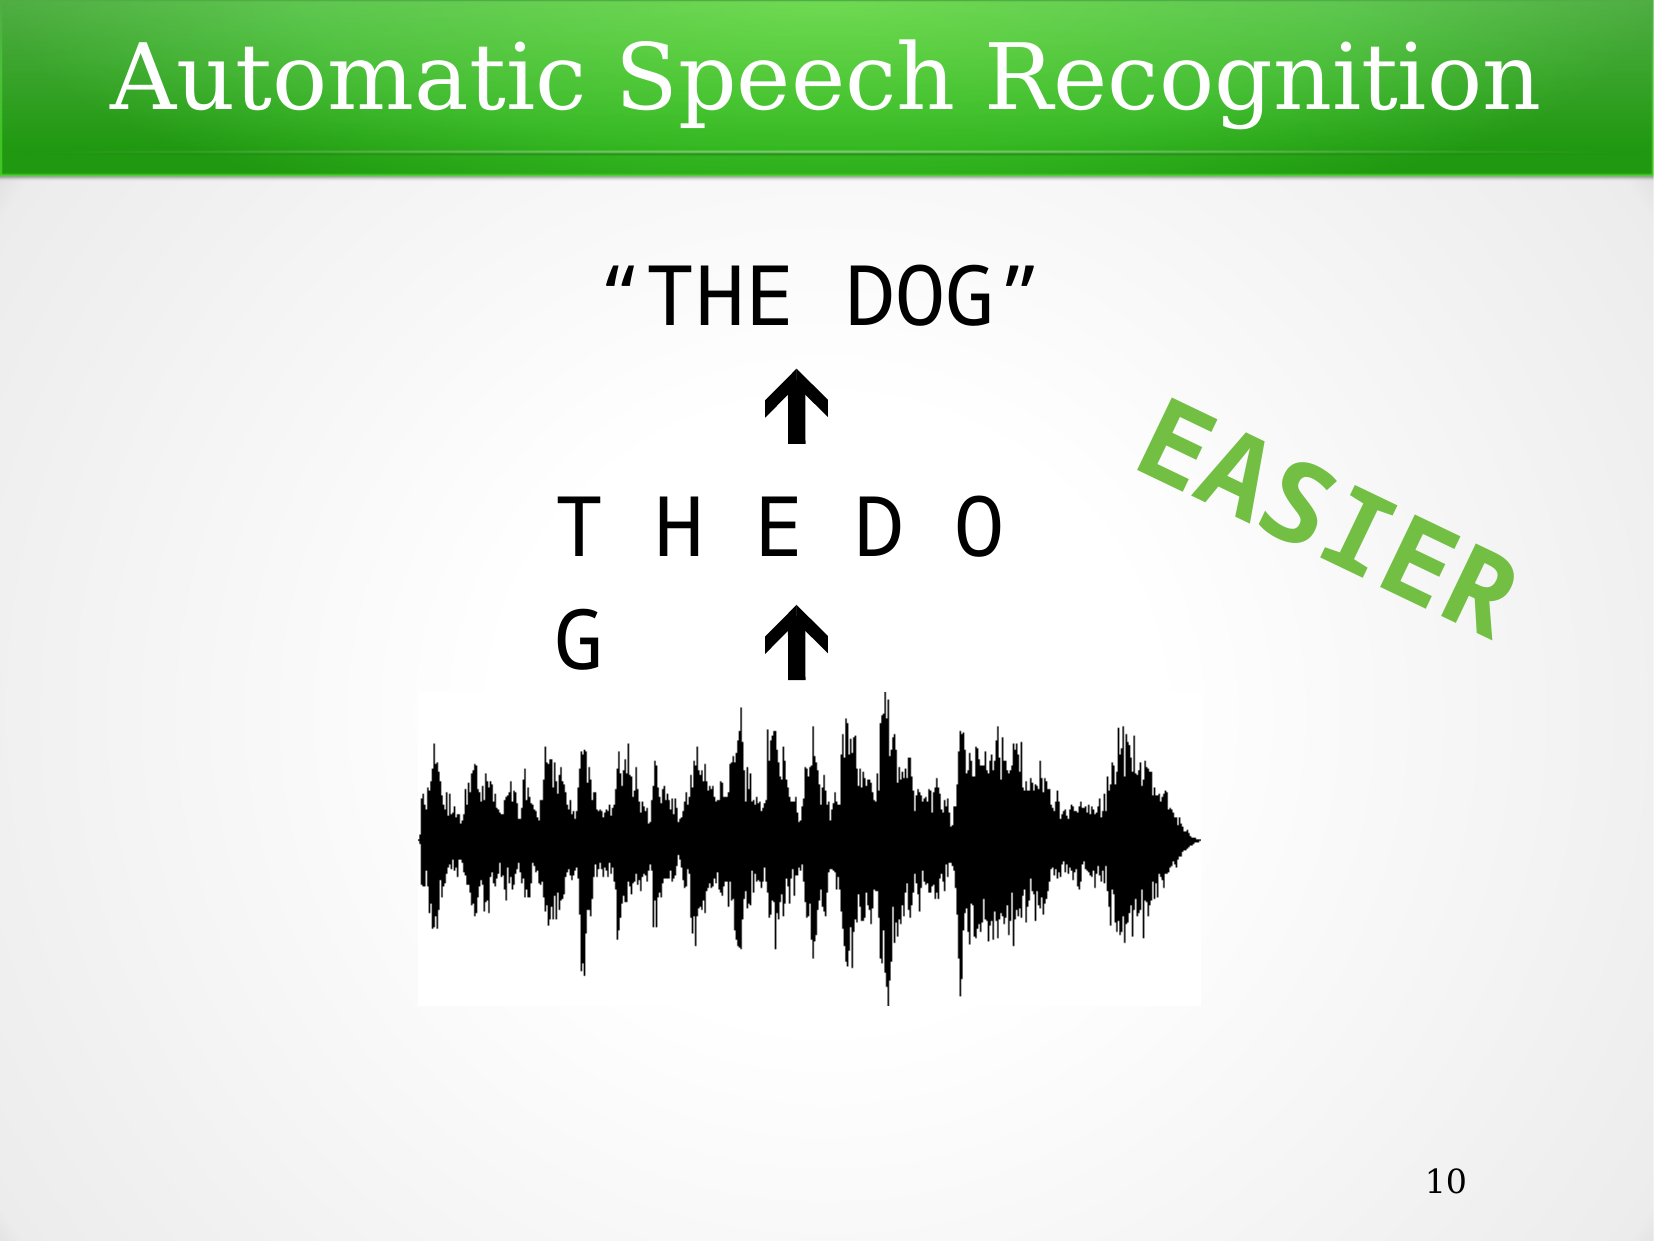

# Automatic Speech Recognition
“THE DOG”
EASIER
T H E D O G